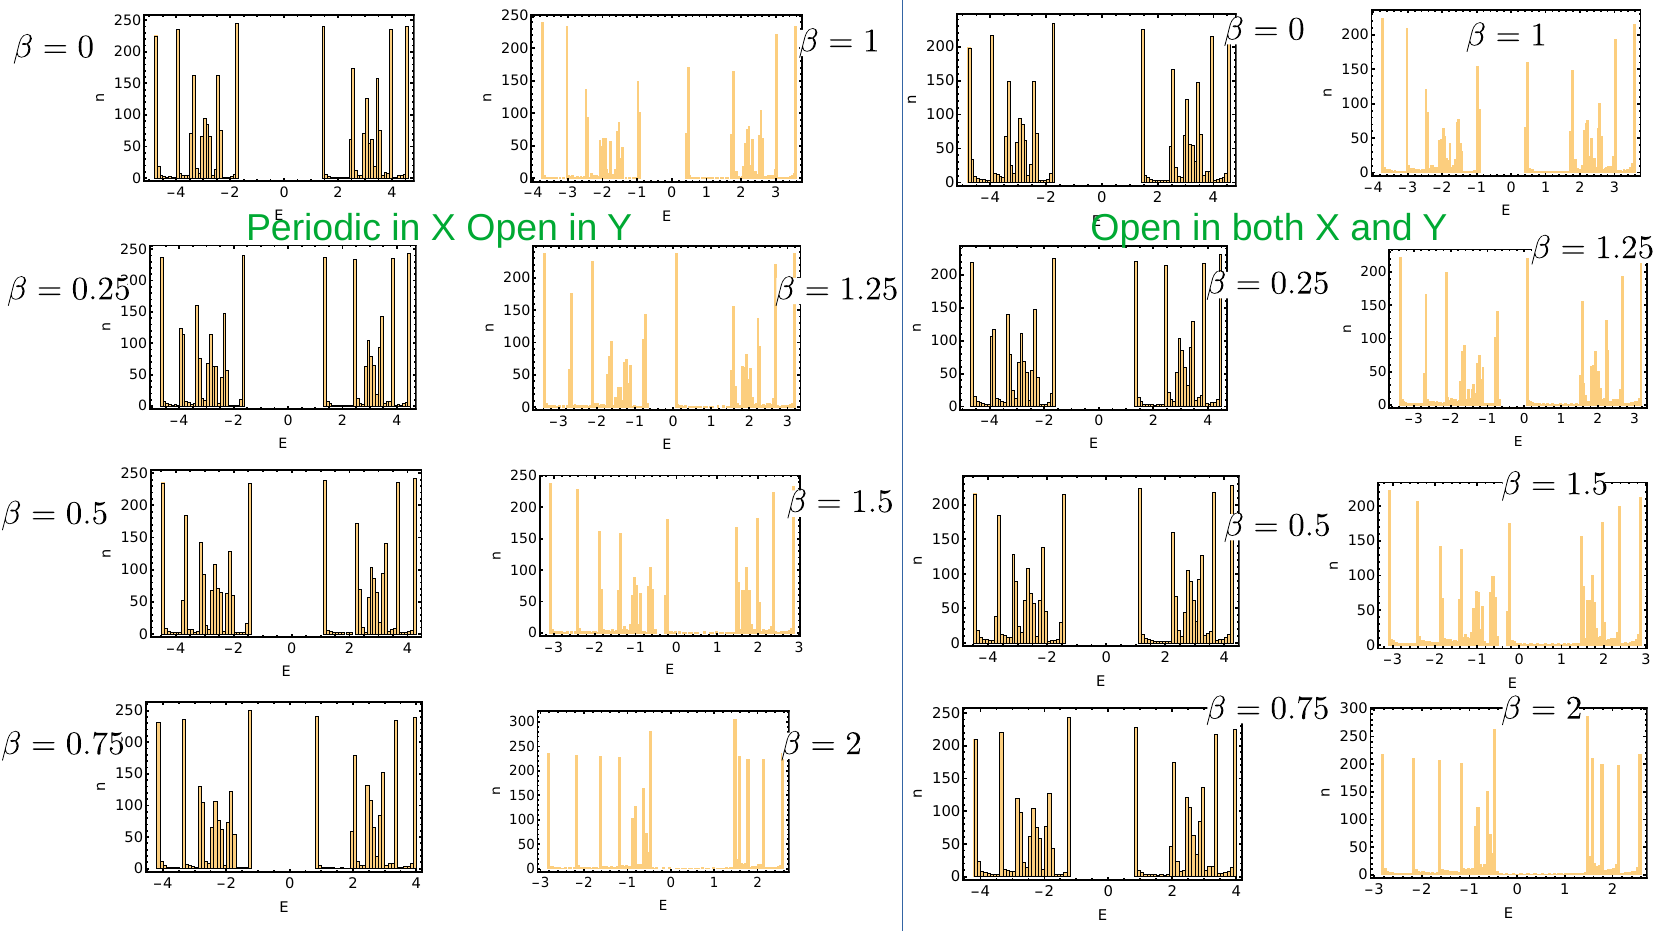

Periodic in X Open in Y
Open in both X and Y